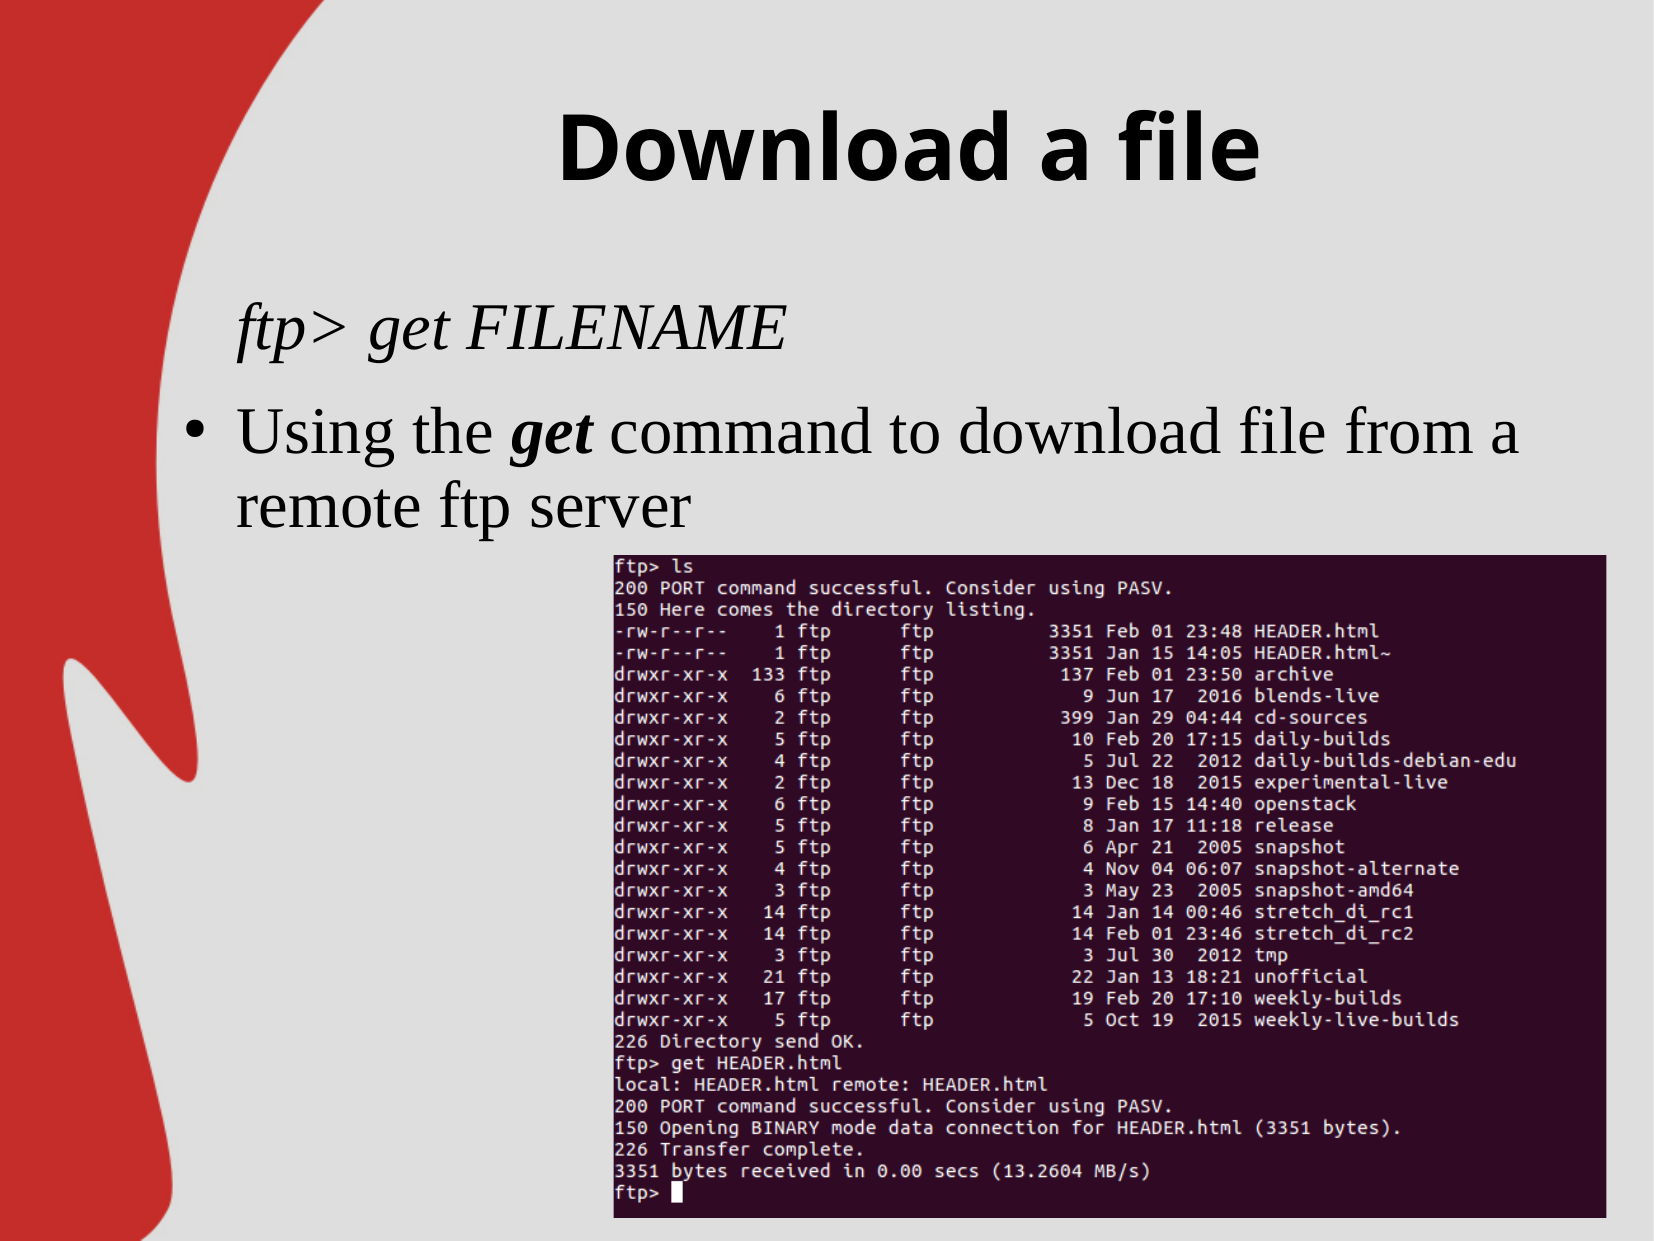

# Download a file
ftp> get FILENAME
Using the get command to download file from a remote ftp server